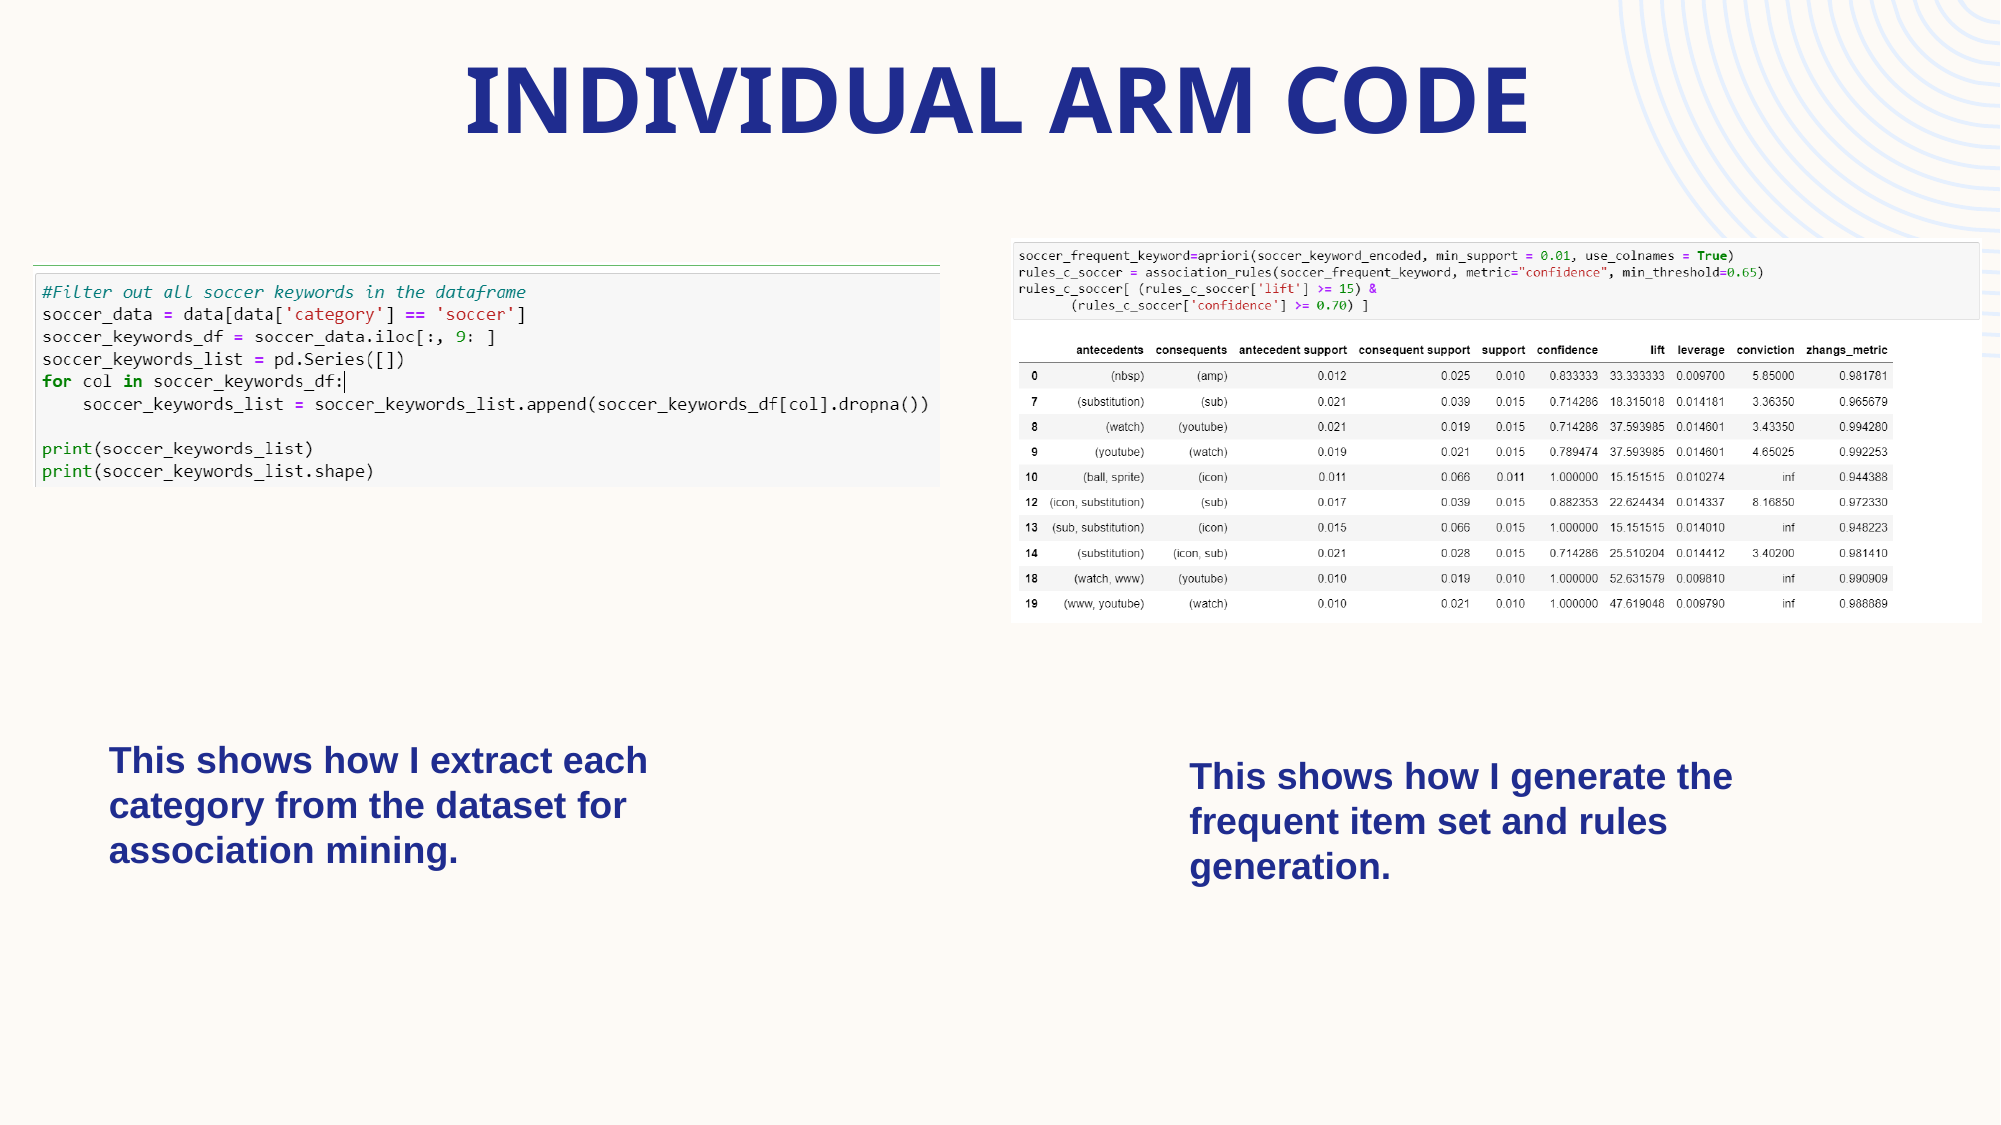

# Individual ARM Code
This shows how I extract each category from the dataset for association mining.
This shows how I generate the frequent item set and rules generation.